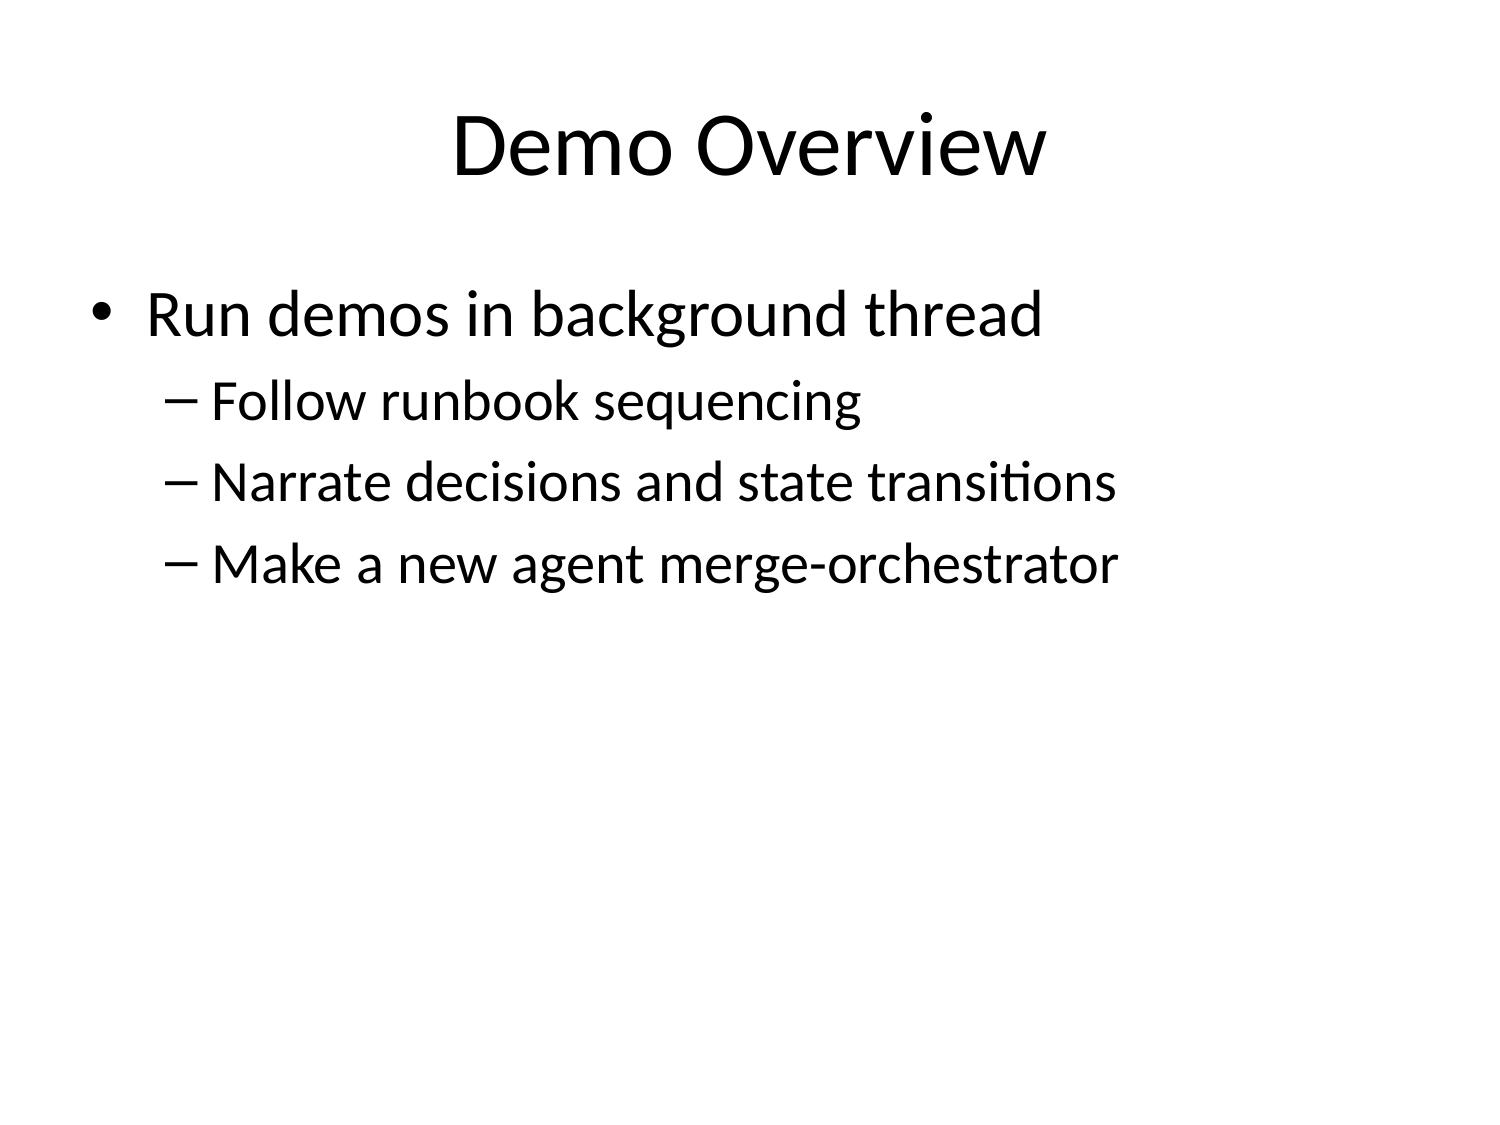

# Demo Overview
Run demos in background thread
Follow runbook sequencing
Narrate decisions and state transitions
Make a new agent merge-orchestrator